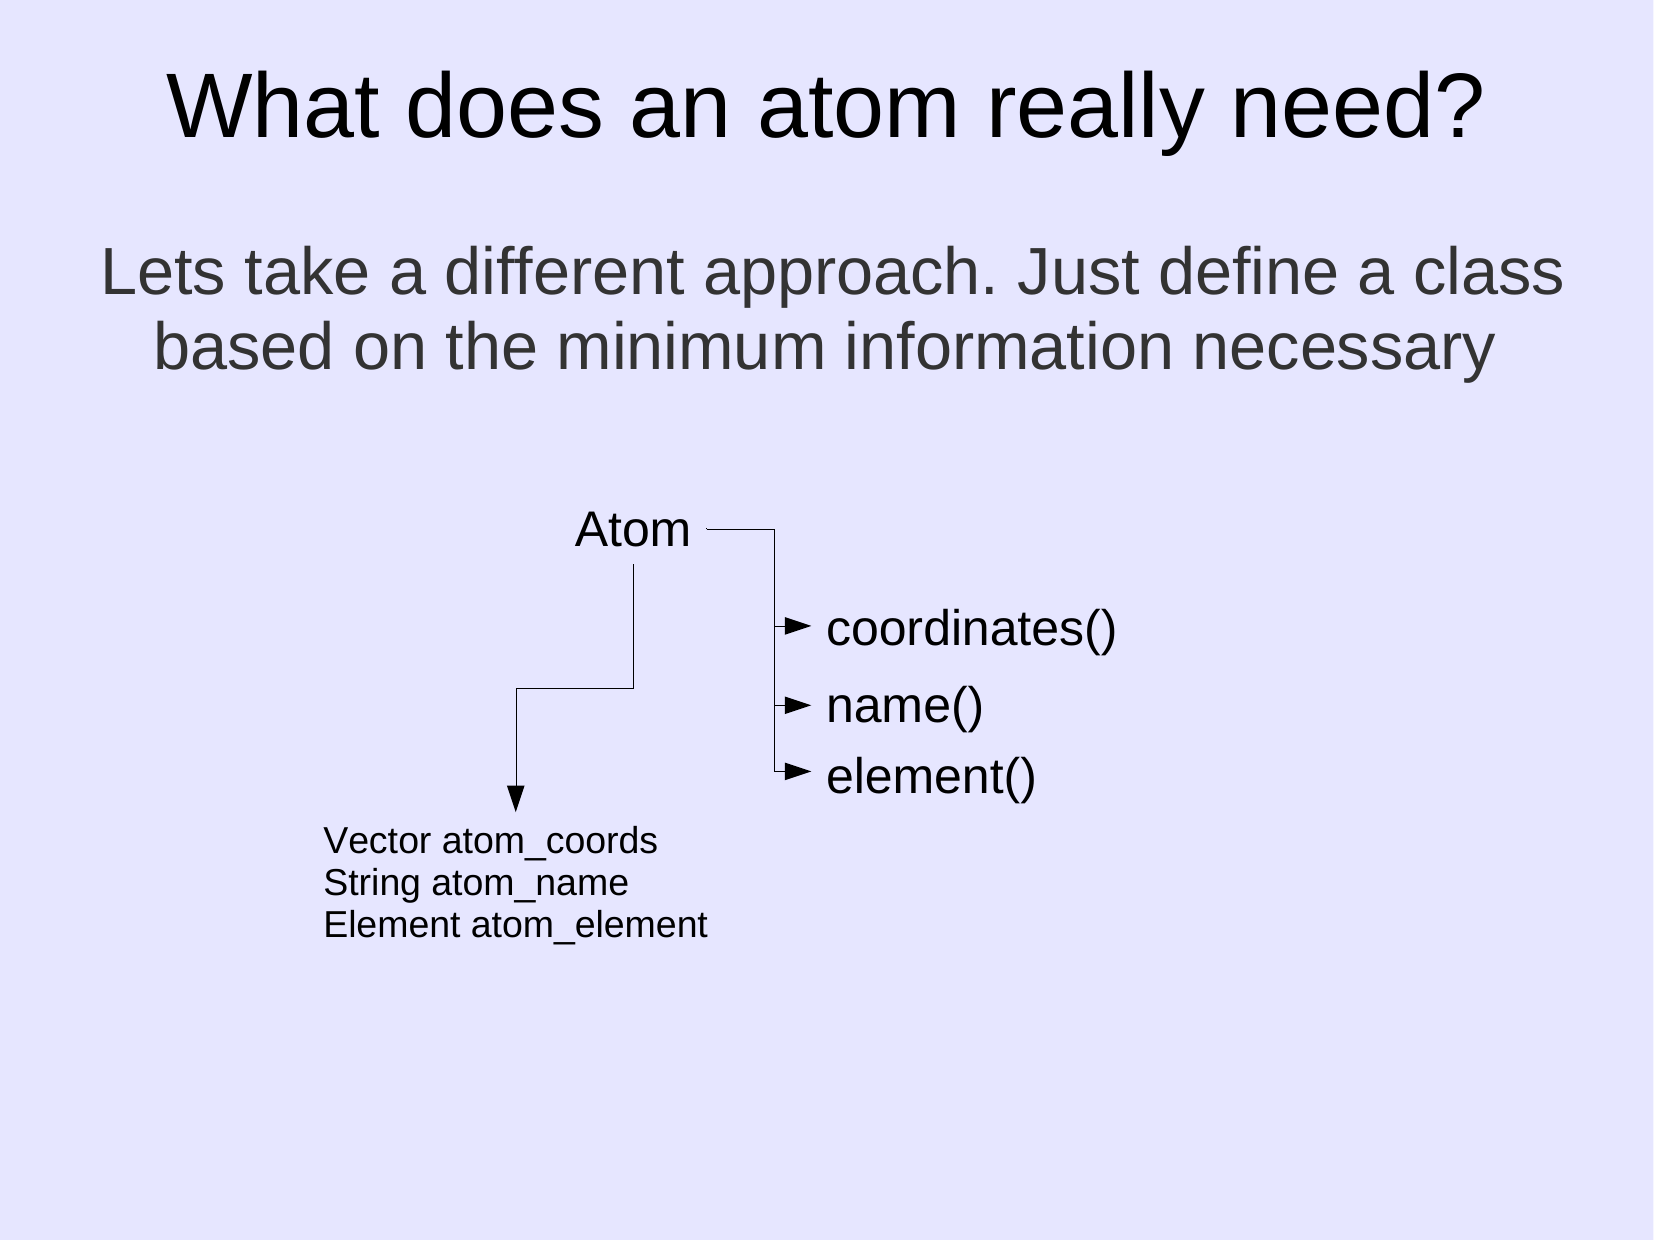

# What does an atom really need?
Lets take a different approach. Just define a class based on the minimum information necessary
Atom
coordinates()
name()
element()
Vector atom_coords
String atom_name
Element atom_element